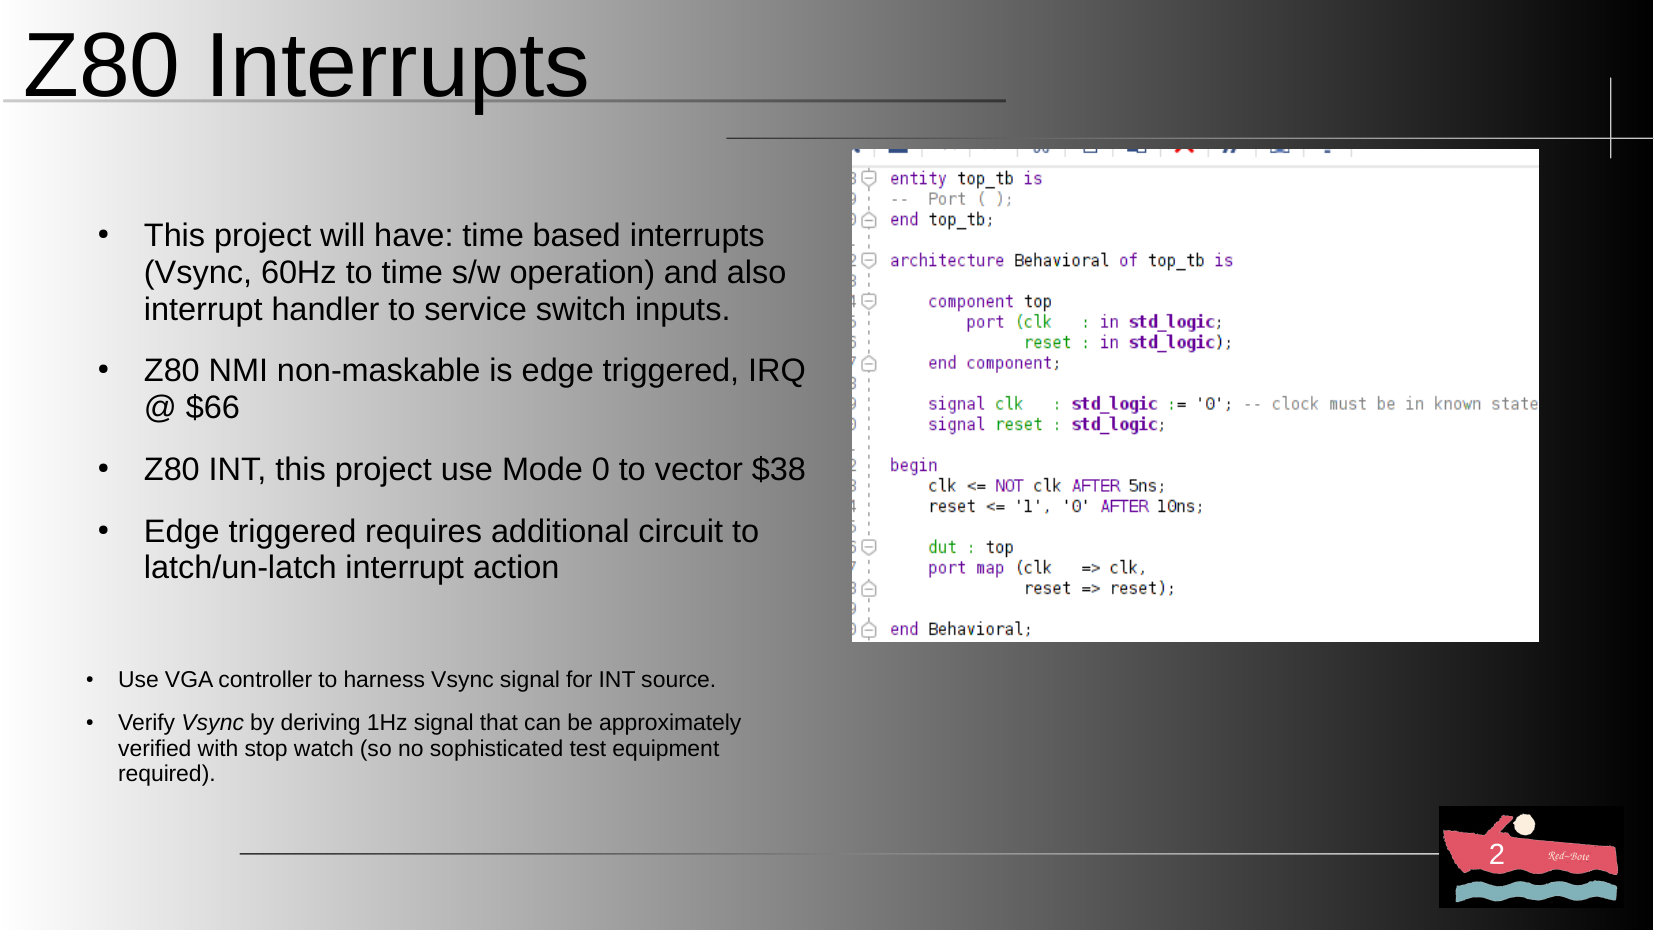

# Z80 Interrupts
This project will have: time based interrupts (Vsync, 60Hz to time s/w operation) and also interrupt handler to service switch inputs.
Z80 NMI non-maskable is edge triggered, IRQ @ $66
Z80 INT, this project use Mode 0 to vector $38
Edge triggered requires additional circuit to latch/un-latch interrupt action
Use VGA controller to harness Vsync signal for INT source.
Verify Vsync by deriving 1Hz signal that can be approximately verified with stop watch (so no sophisticated test equipment required).
2